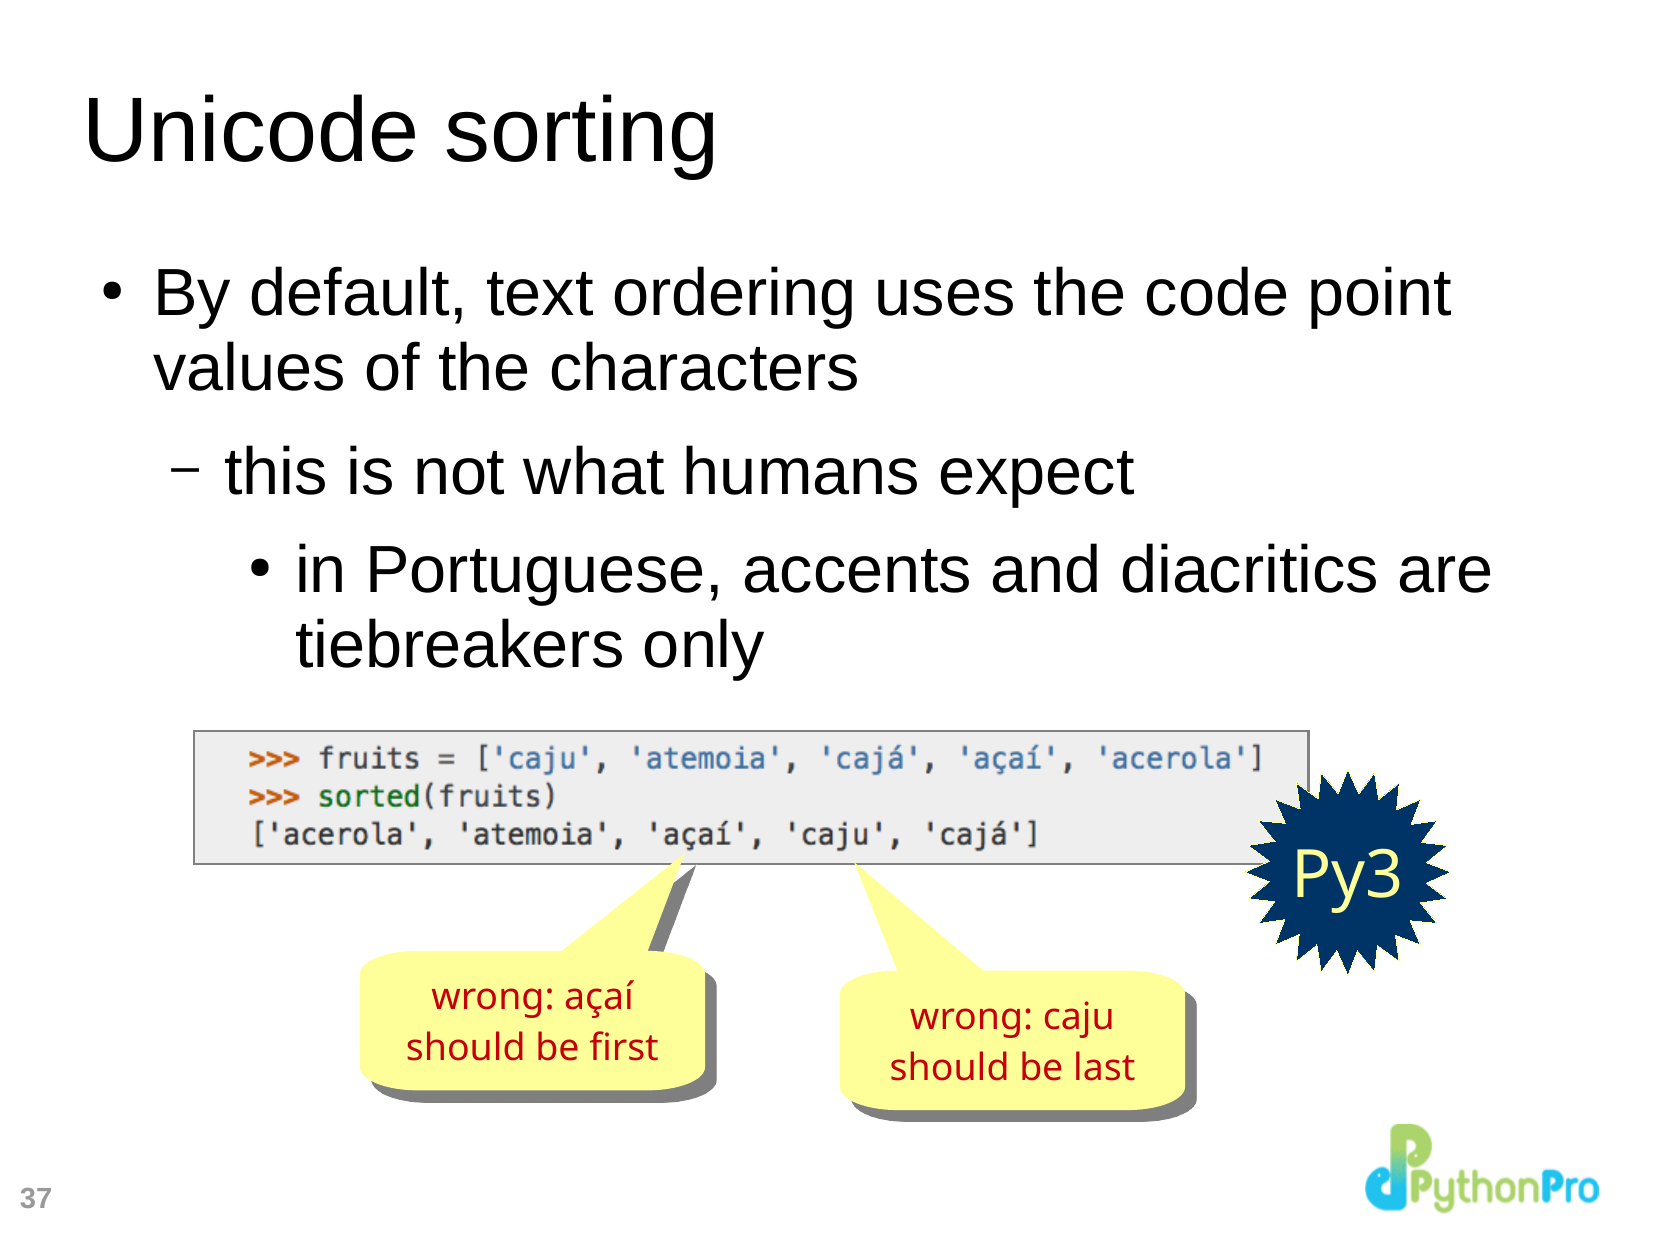

# Unicode sorting
By default, text ordering uses the code point values of the characters
this is not what humans expect
in Portuguese, accents and diacritics are tiebreakers only
Py3
wrong: açaí
should be first
wrong: caju
should be last
37